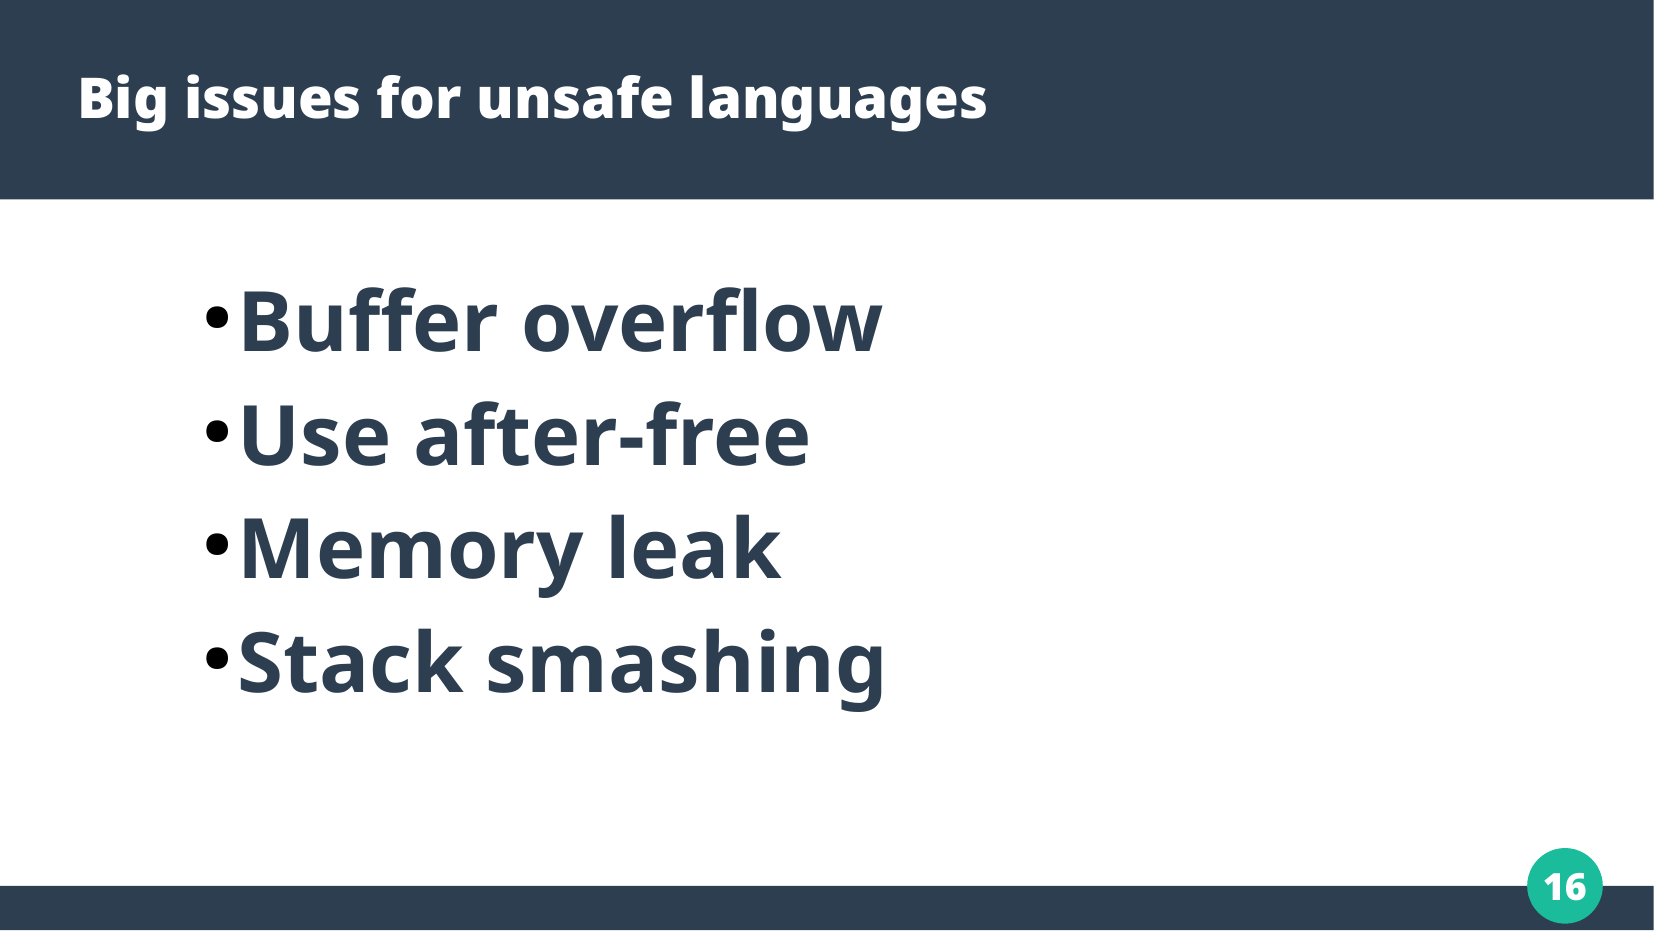

# Big issues for unsafe languages
Buffer overflow
Use after-free
Memory leak
Stack smashing